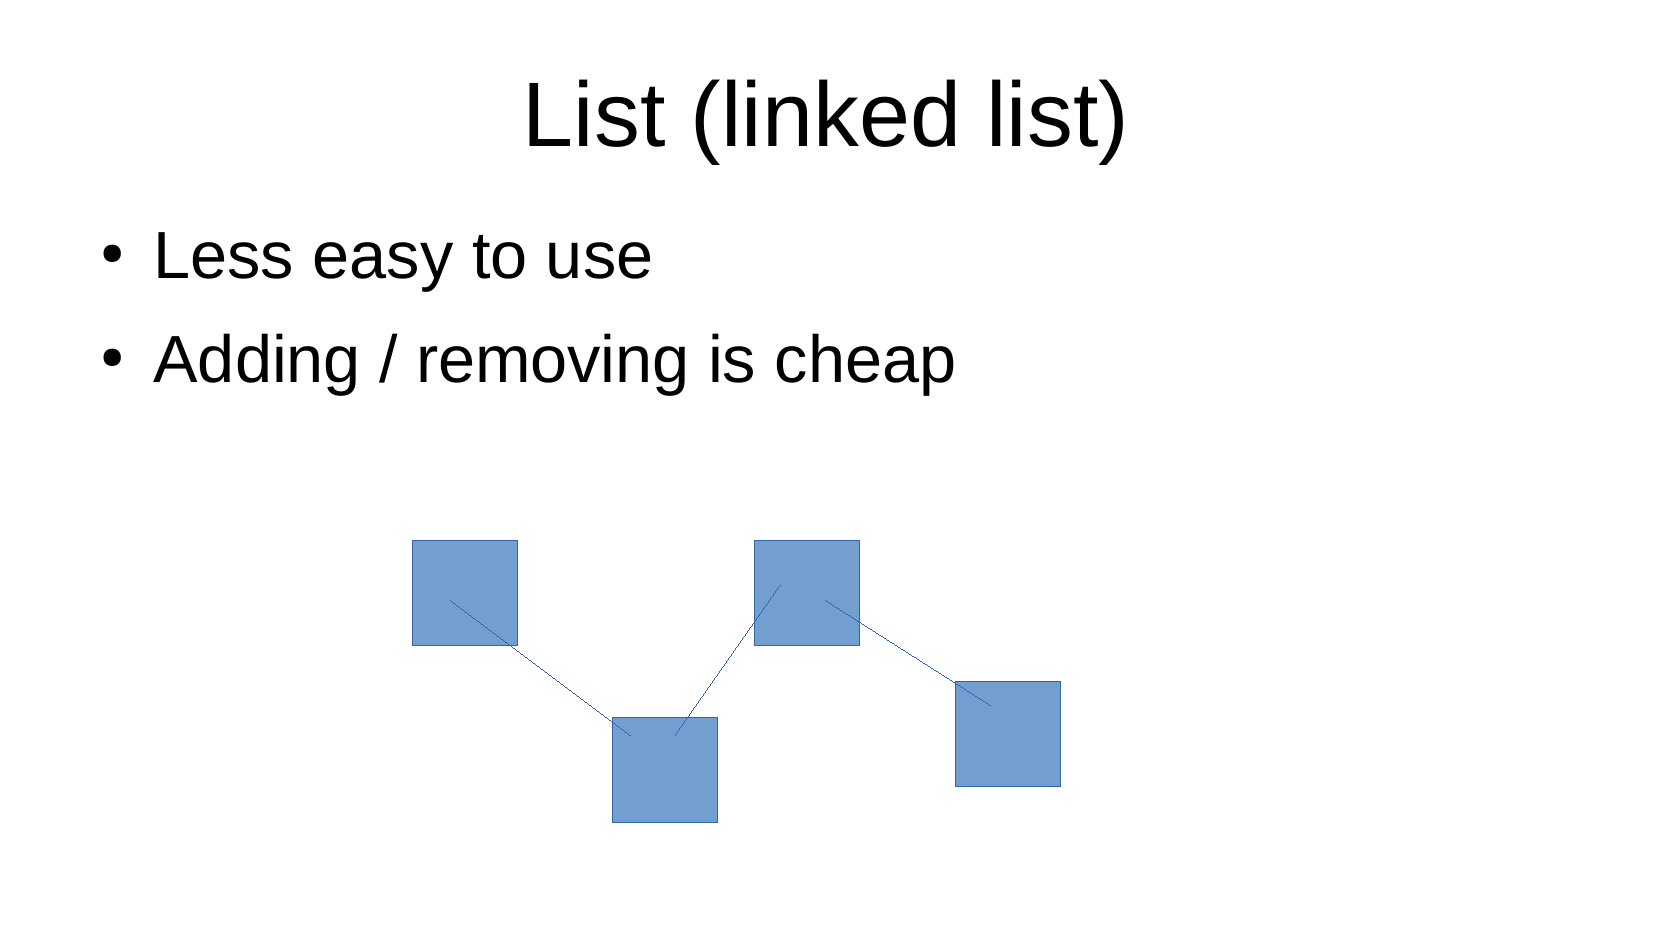

# List (linked list)
Less easy to use
Adding / removing is cheap